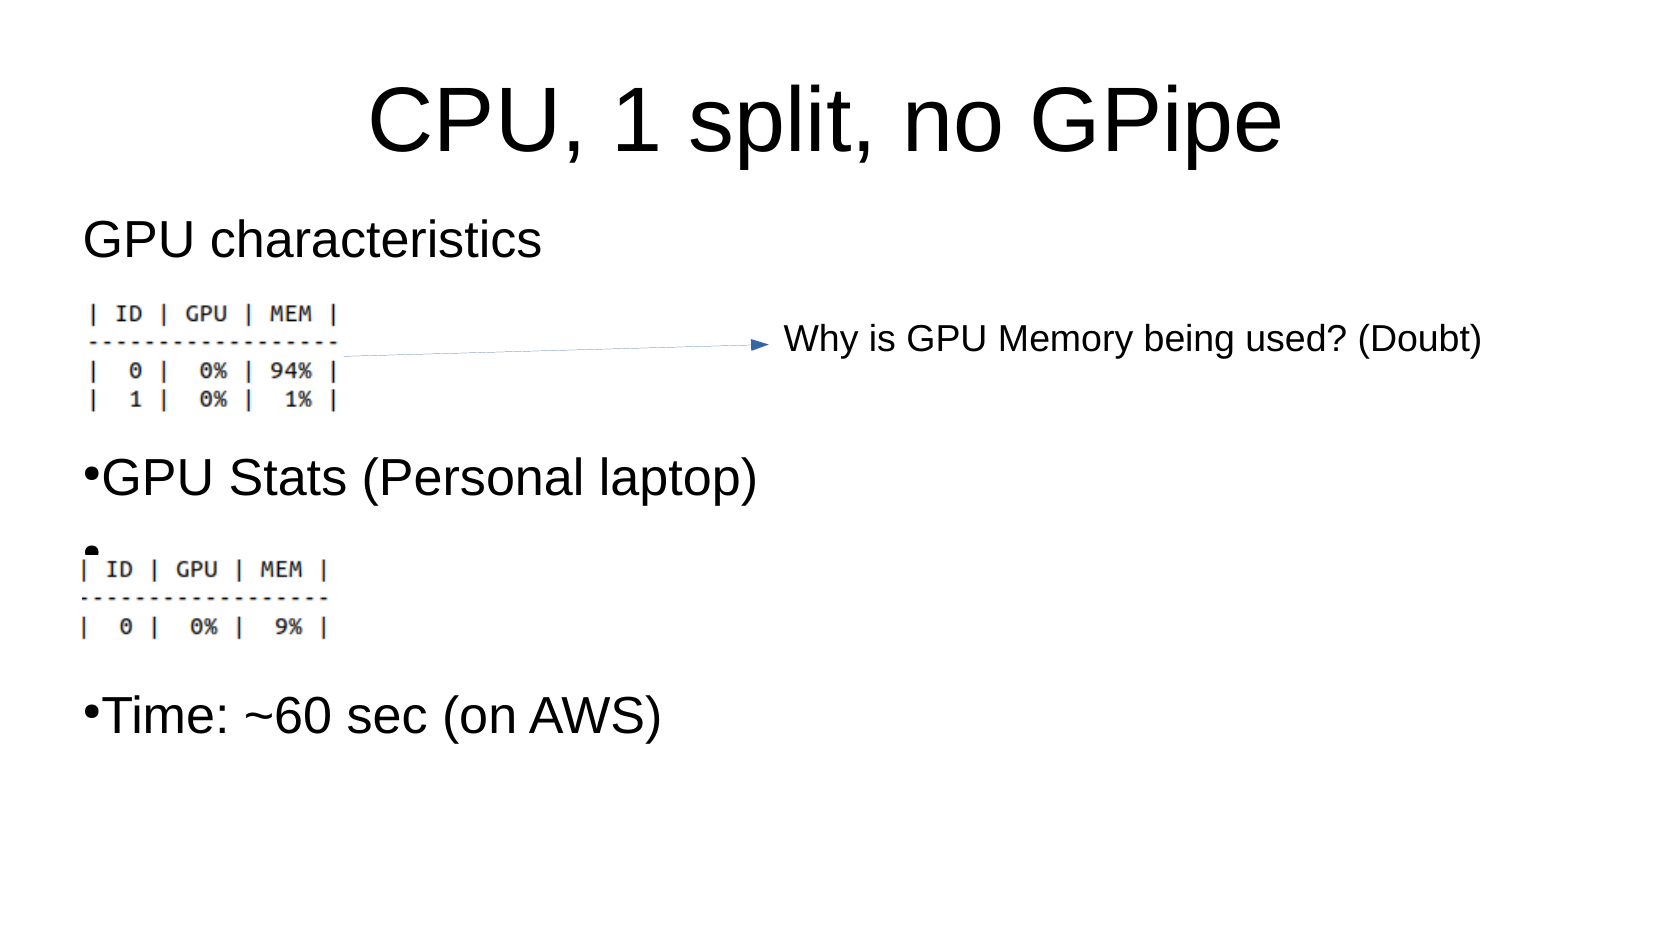

# CPU, 1 split, no GPipe
GPU characteristics
GPU Stats (Personal laptop)
Time: ~60 sec (on AWS)
Why is GPU Memory being used? (Doubt)